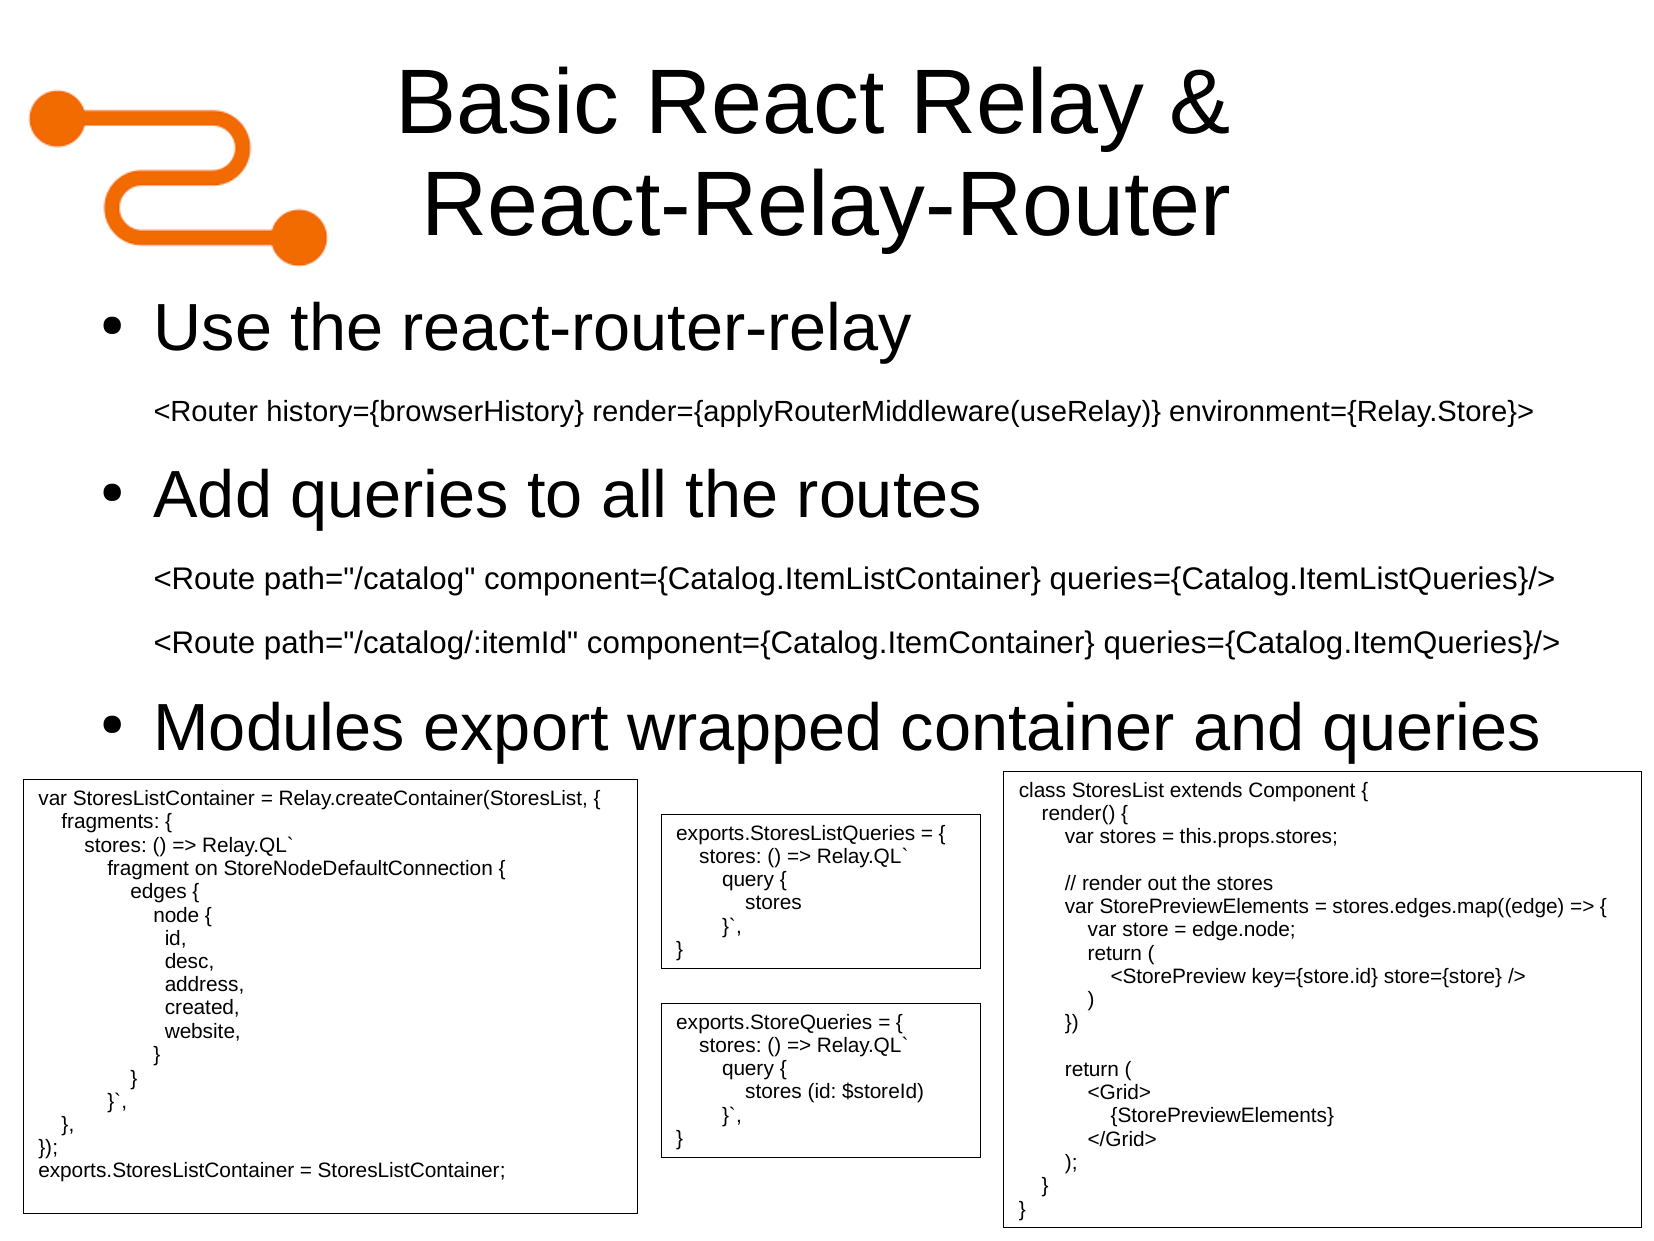

# Basic React Relay & React-Relay-Router
Use the react-router-relay
<Router history={browserHistory} render={applyRouterMiddleware(useRelay)} environment={Relay.Store}>
Add queries to all the routes
<Route path="/catalog" component={Catalog.ItemListContainer} queries={Catalog.ItemListQueries}/>
<Route path="/catalog/:itemId" component={Catalog.ItemContainer} queries={Catalog.ItemQueries}/>
Modules export wrapped container and queries
class StoresList extends Component {
 render() {
 var stores = this.props.stores;
 // render out the stores
 var StorePreviewElements = stores.edges.map((edge) => {
 var store = edge.node;
 return (
 <StorePreview key={store.id} store={store} />
 )
 })
 return (
 <Grid>
 {StorePreviewElements}
 </Grid>
 );
 }
}
var StoresListContainer = Relay.createContainer(StoresList, {
 fragments: {
 stores: () => Relay.QL`
 fragment on StoreNodeDefaultConnection {
 edges {
 node {
 id,
 desc,
 address,
 created,
 website,
 }
 }
 }`,
 },
});
exports.StoresListContainer = StoresListContainer;
exports.StoresListQueries = {
 stores: () => Relay.QL`
 query {
 stores
 }`,
}
exports.StoreQueries = {
 stores: () => Relay.QL`
 query {
 stores (id: $storeId)
 }`,
}